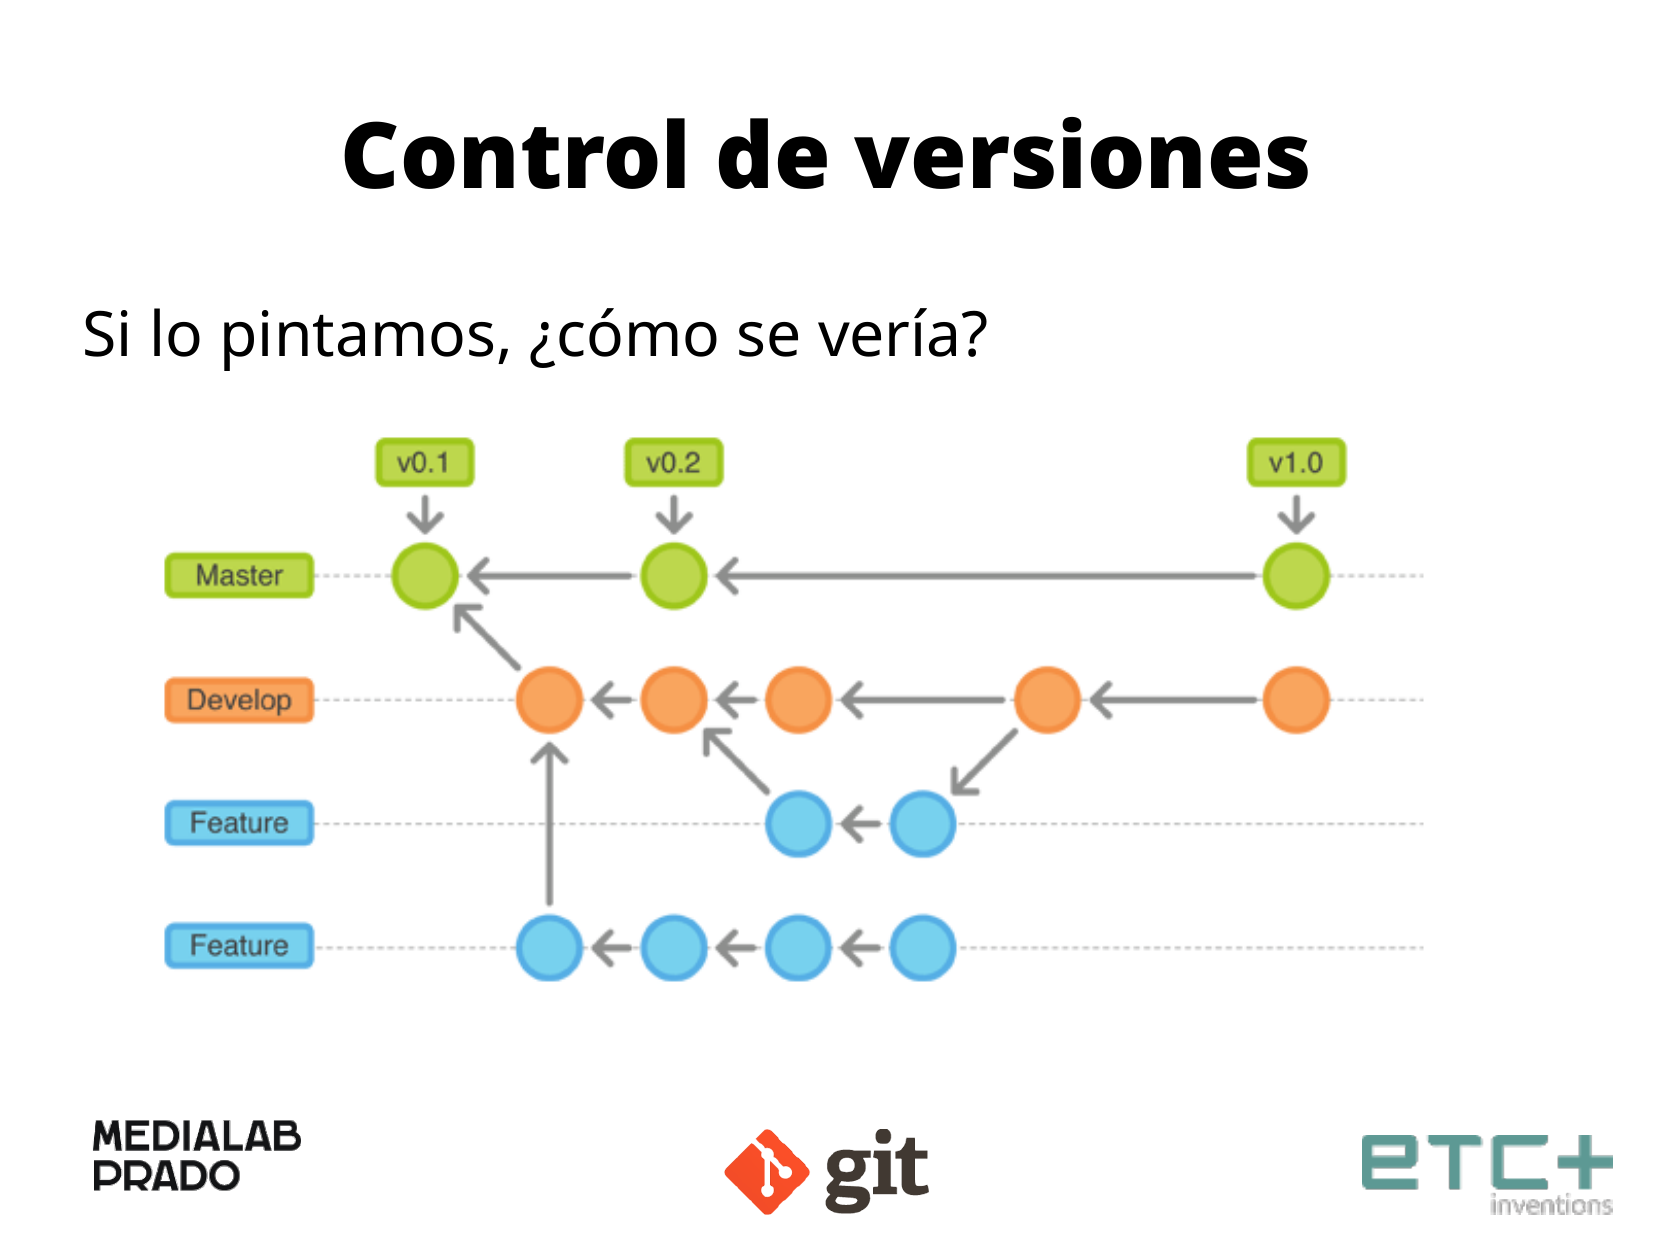

# Control de versiones
Si lo pintamos, ¿cómo se vería?